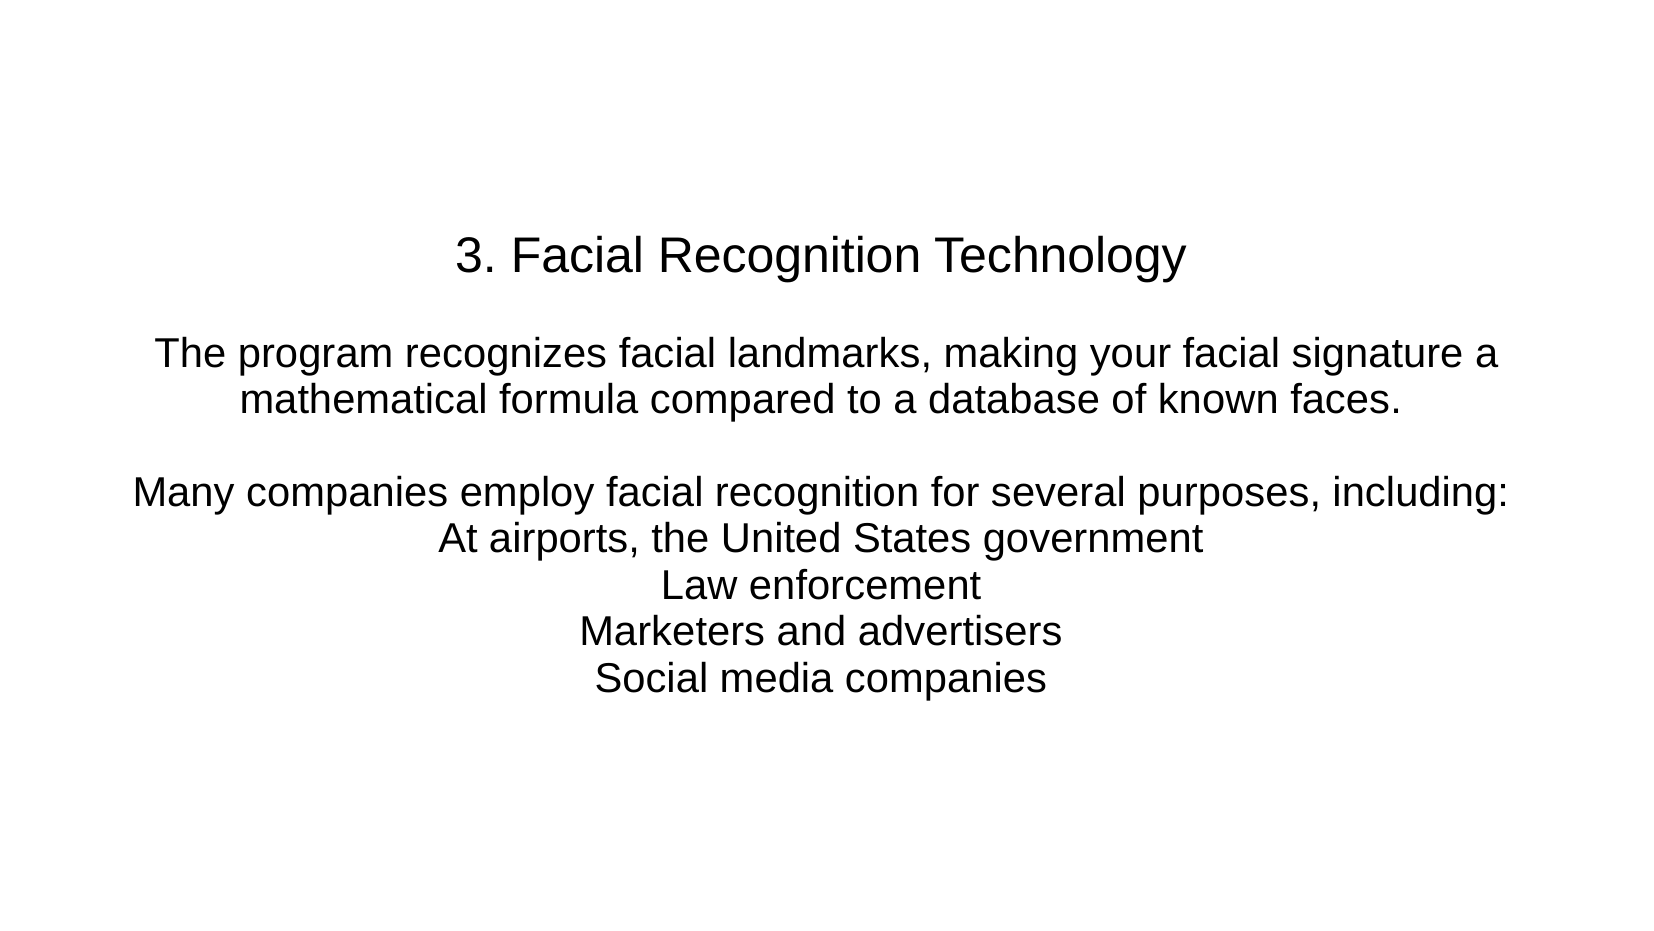

# 3. Facial Recognition Technology
The program recognizes facial landmarks, making your facial signature a mathematical formula compared to a database of known faces.
Many companies employ facial recognition for several purposes, including:
At airports, the United States government
Law enforcement
Marketers and advertisers
Social media companies